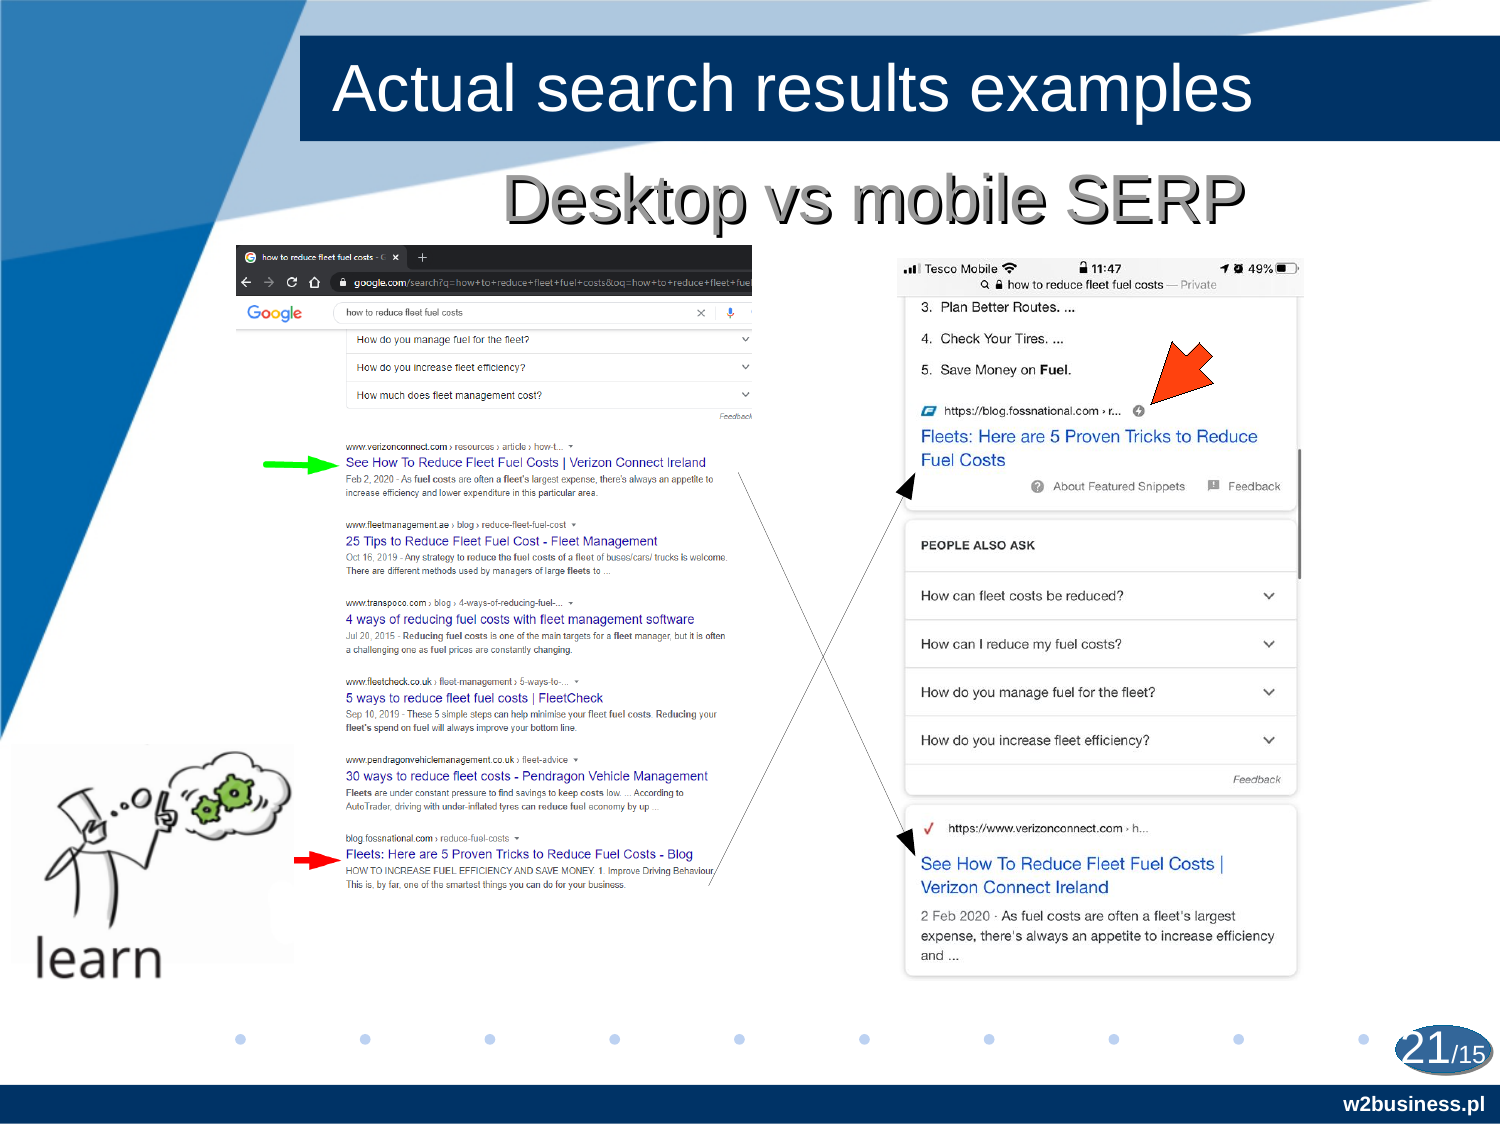

# Actual search results examples
Desktop vs mobile SERP